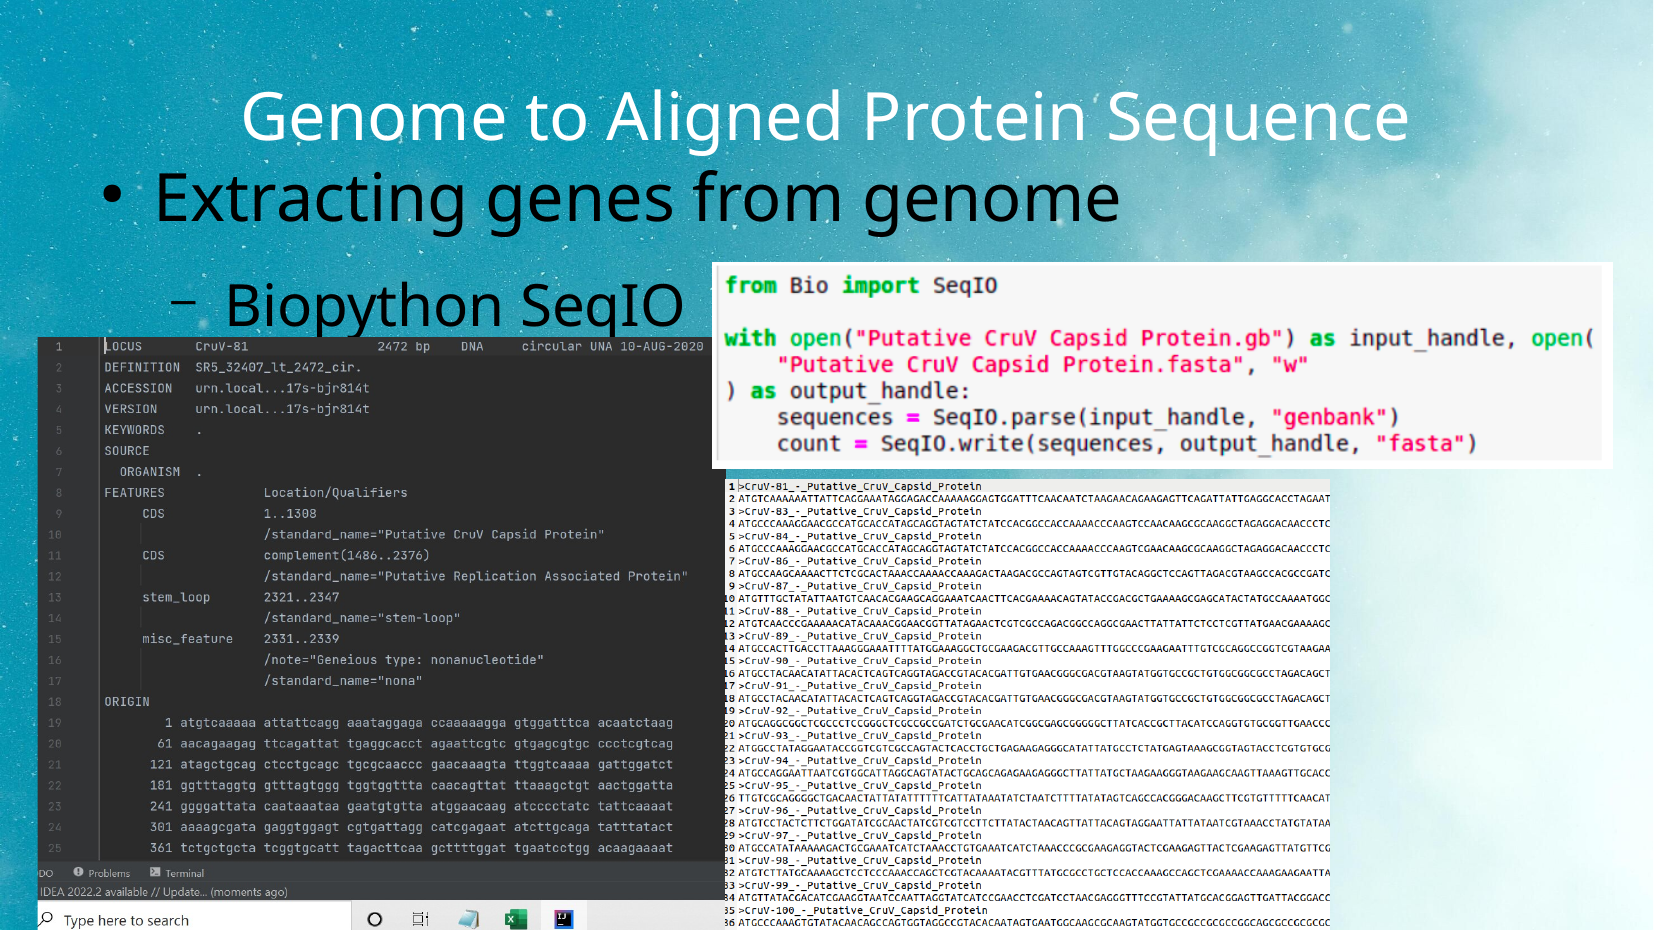

# Genome to Aligned Protein Sequence
Extracting genes from genome
Biopython SeqIO